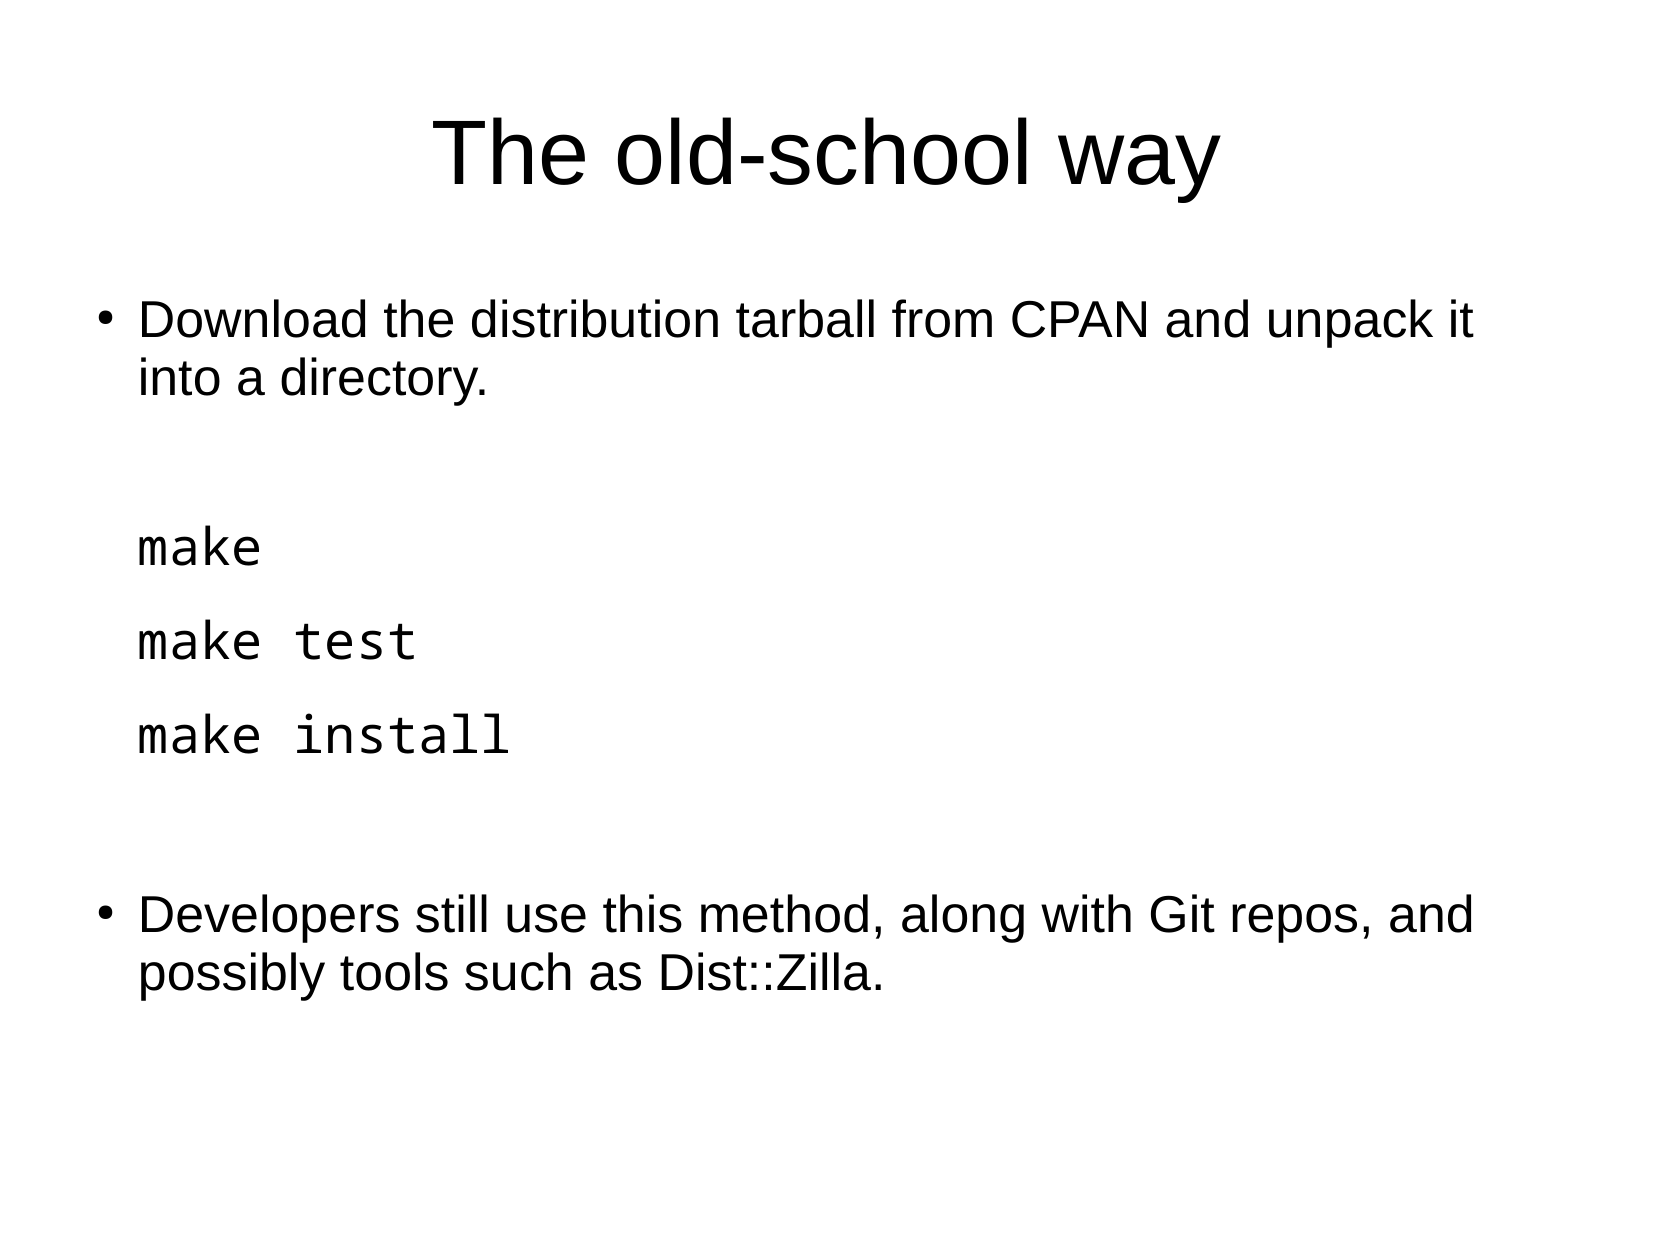

# The old-school way
Download the distribution tarball from CPAN and unpack it into a directory.
make
make test
make install
Developers still use this method, along with Git repos, and possibly tools such as Dist::Zilla.